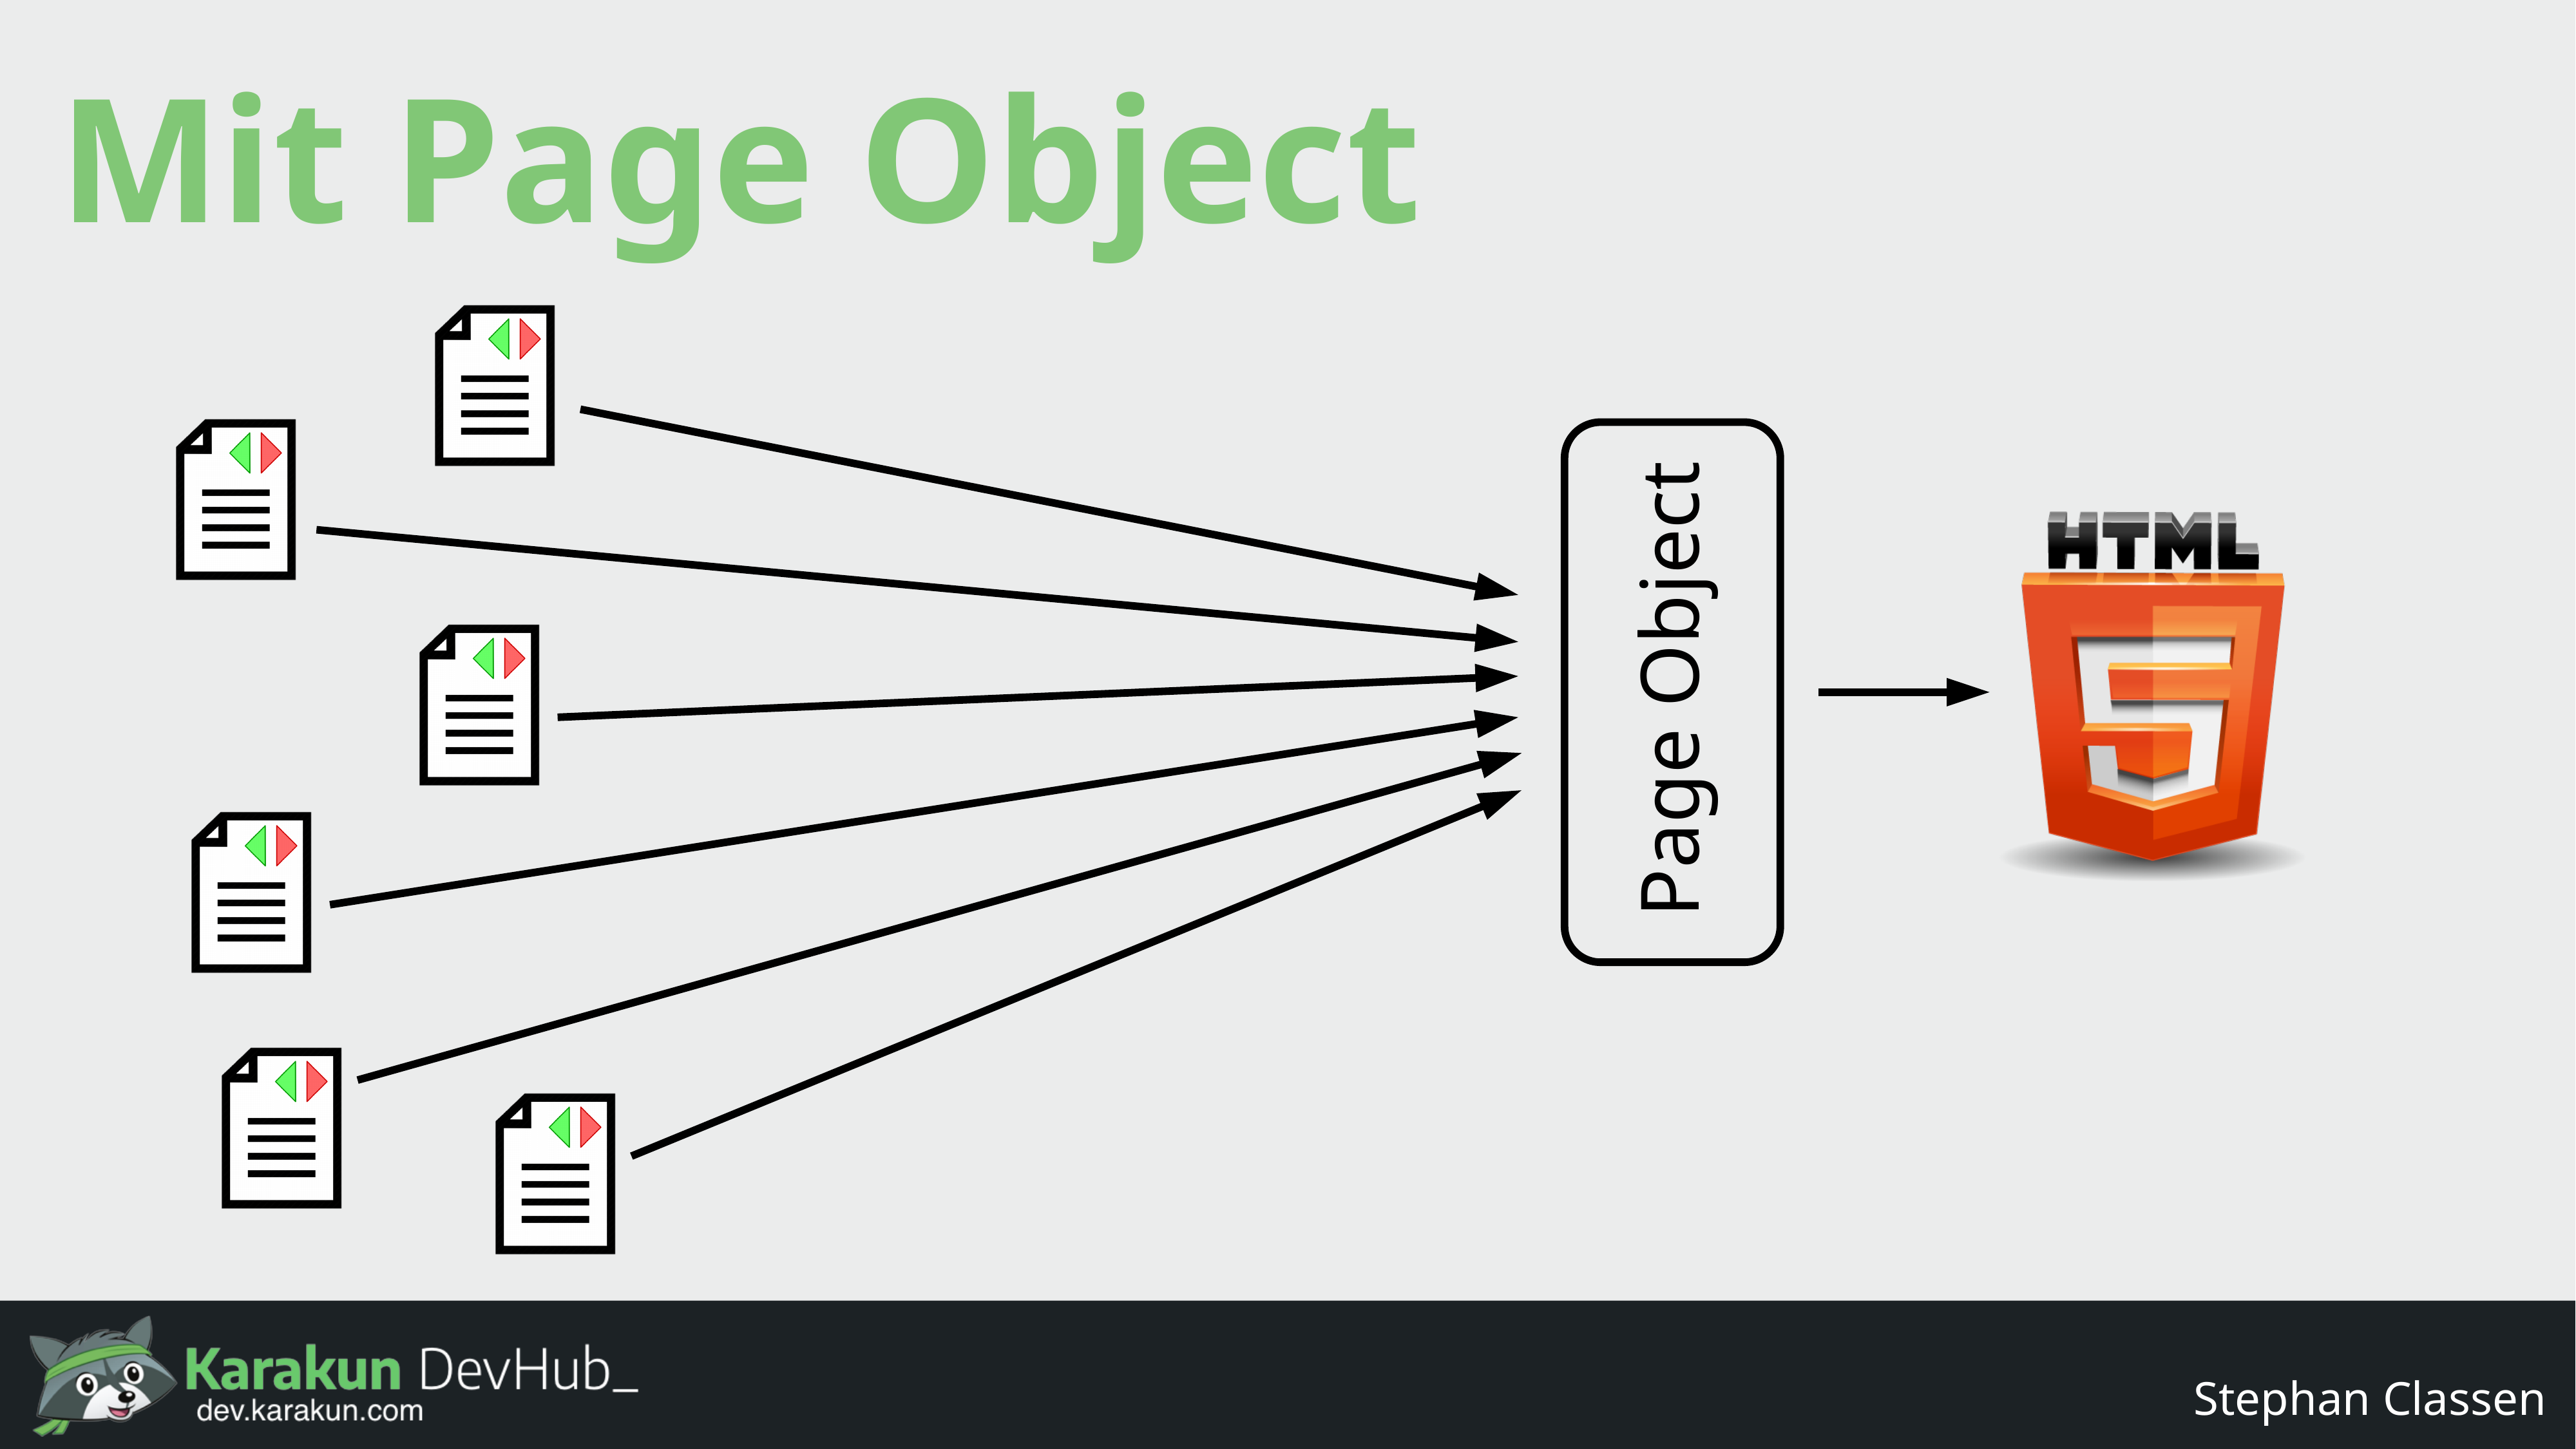

Mit Page Object
Page Object
Stephan Classen
ddddd